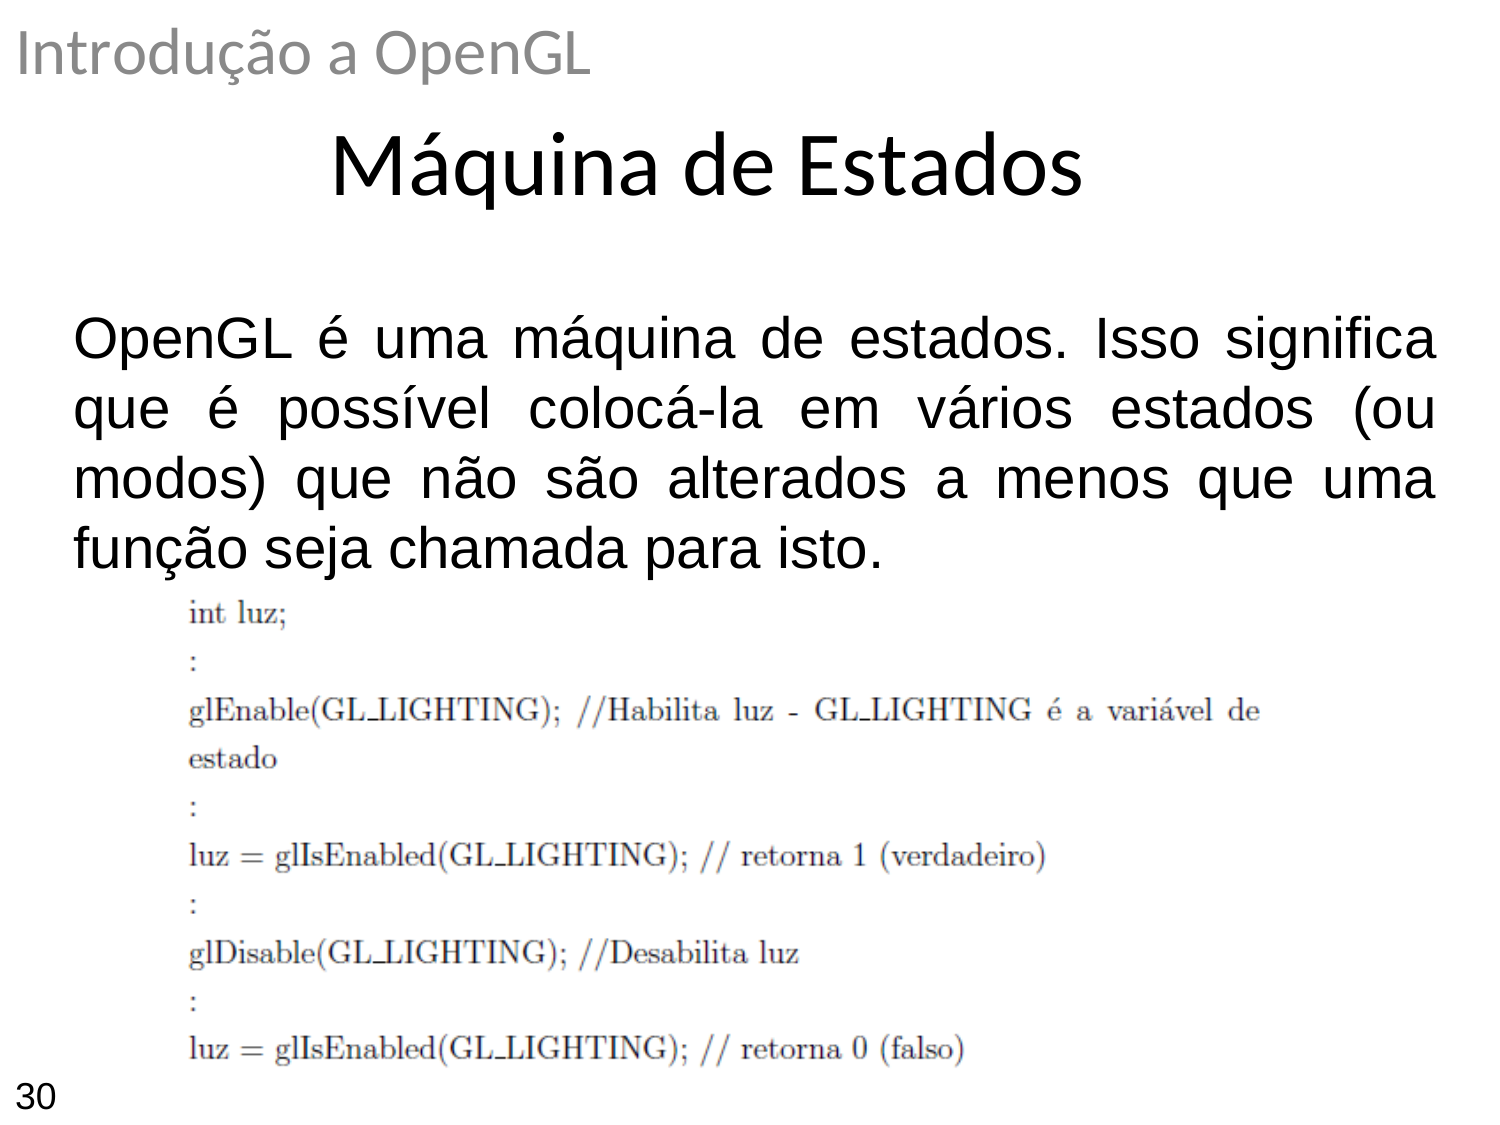

Introdução a OpenGL
# Máquina de Estados
OpenGL é uma máquina de estados. Isso significa que é possível colocá-la em vários estados (ou modos) que não são alterados a menos que uma função seja chamada para isto.
30